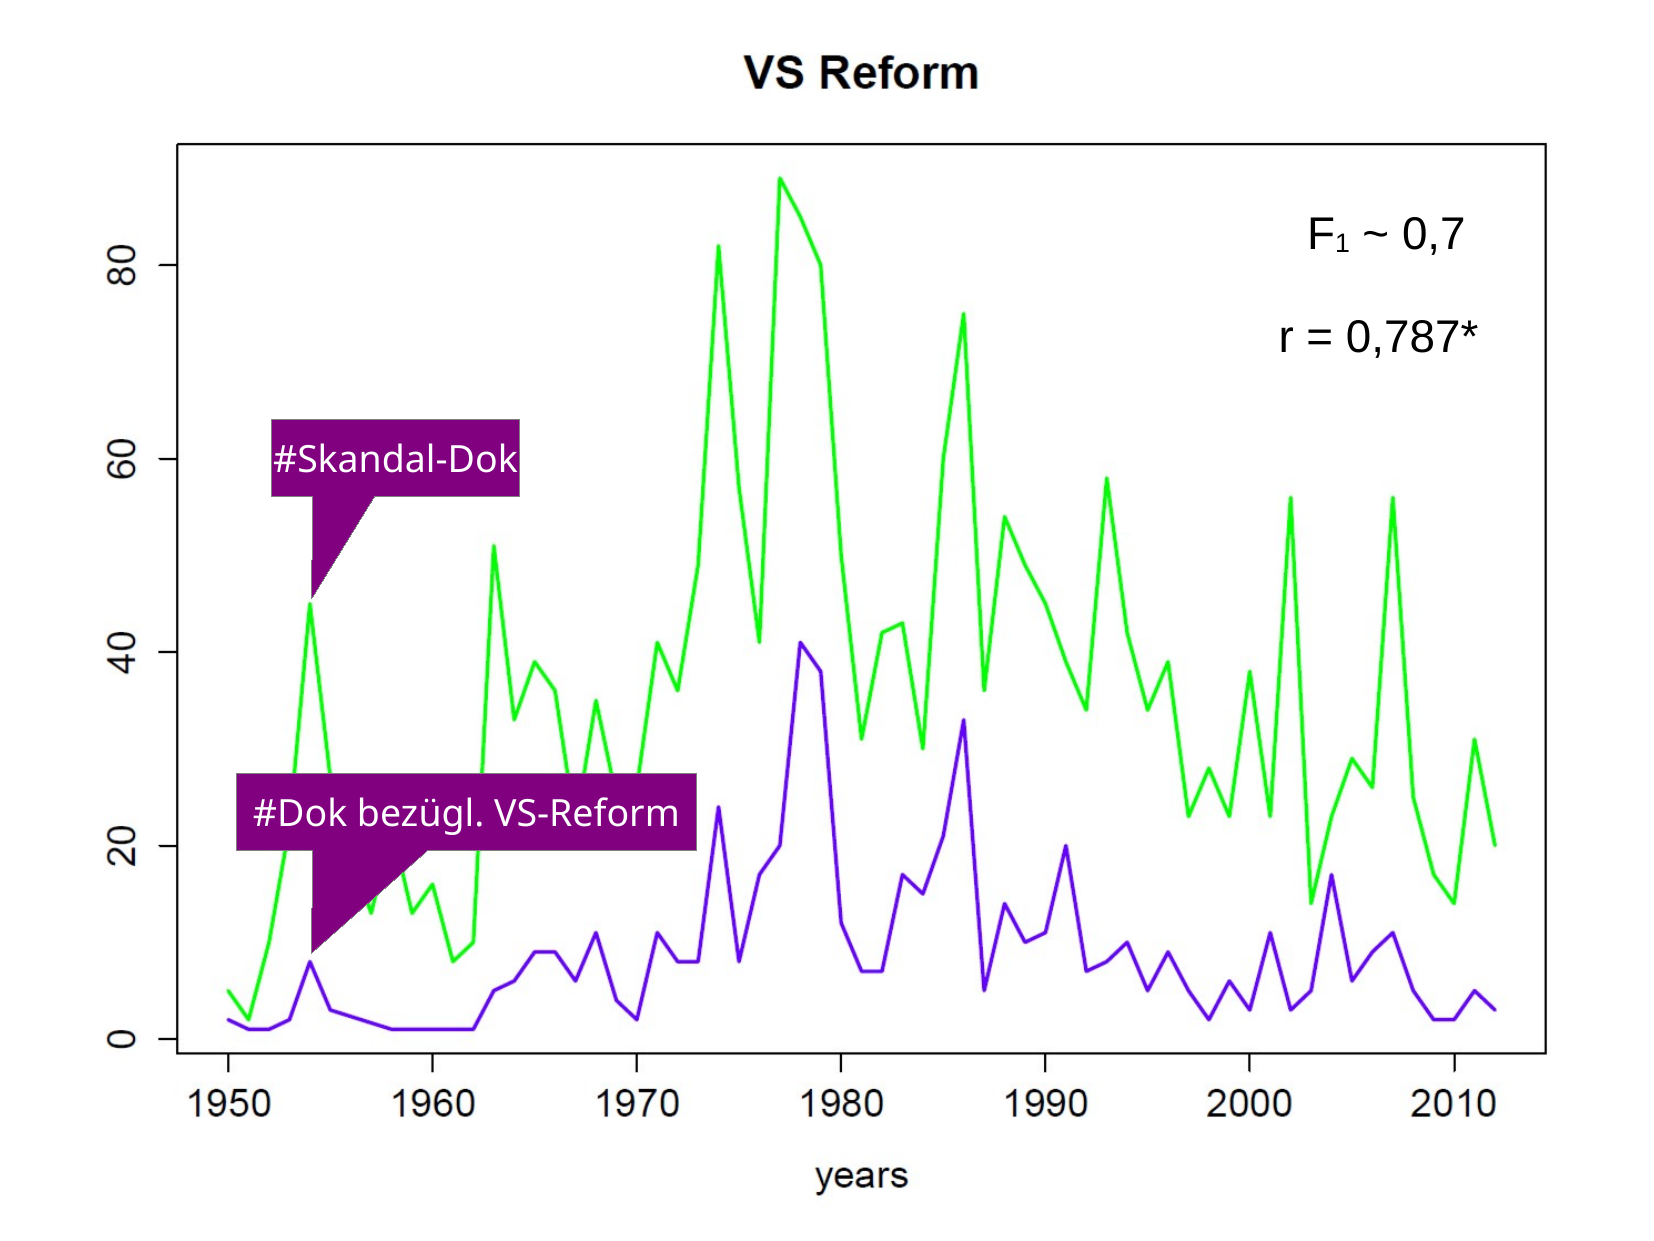

F1 ~ 0,7
r = 0,787*
#Skandal-Dok
#Dok bezügl. VS-Reform
36